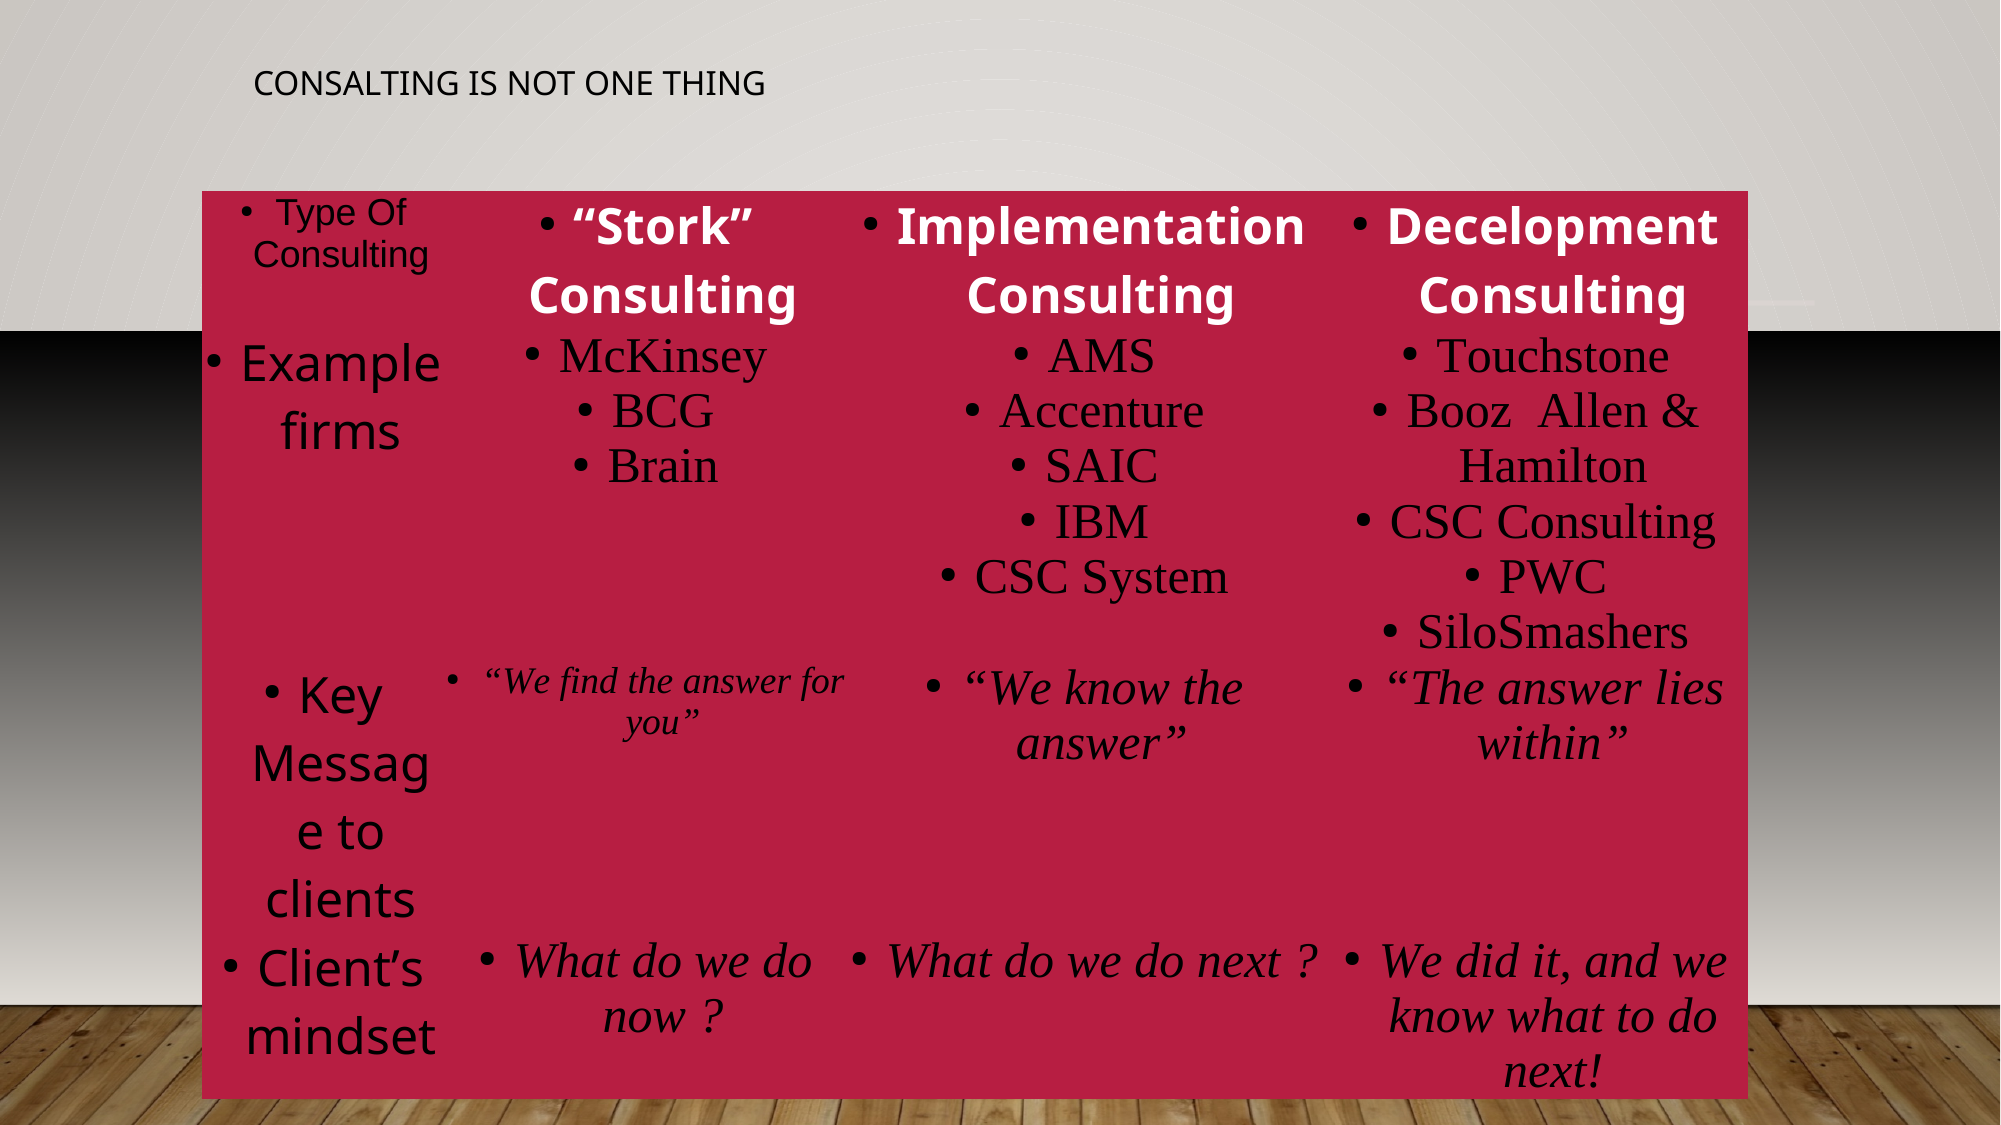

# Consalting is not one thing
| Type Of Consulting | “Stork” Consulting | Implementation Consulting | Decelopment Consulting |
| --- | --- | --- | --- |
| Example firms | McKinsey BCG Brain | AMS Accenture SAIC IBM CSC System | Touchstone Booz Allen & Hamilton CSC Consulting PWC SiloSmashers |
| Key Message to clients | “We find the answer for you” | “We know the answer” | “The answer lies within” |
| Client’s mindset | What do we do now ? | What do we do next ? | We did it, and we know what to do next! |